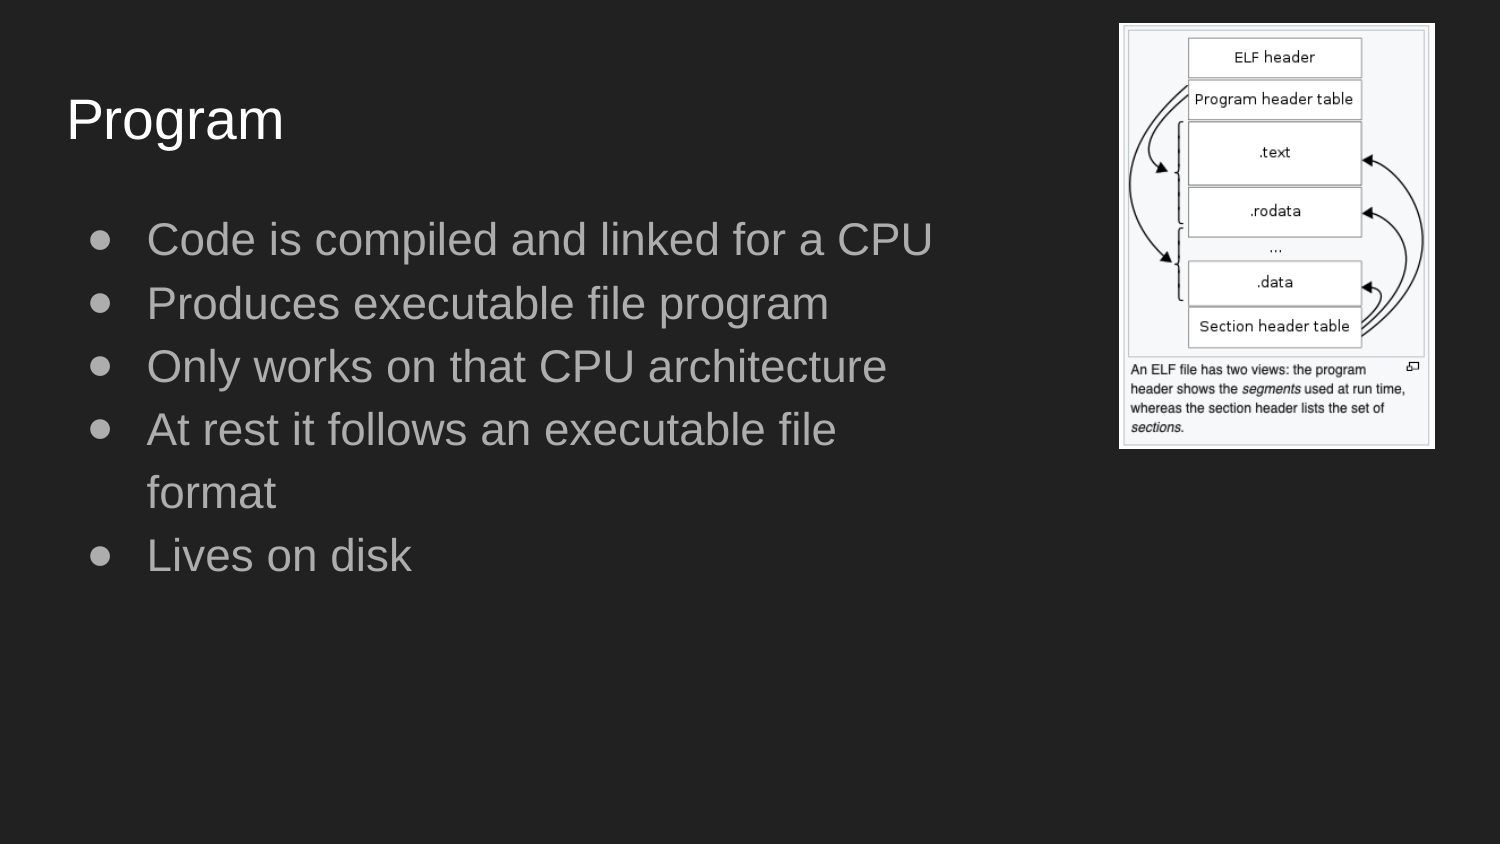

# Program
Code is compiled and linked for a CPU
Produces executable file program
Only works on that CPU architecture
At rest it follows an executable file format
Lives on disk